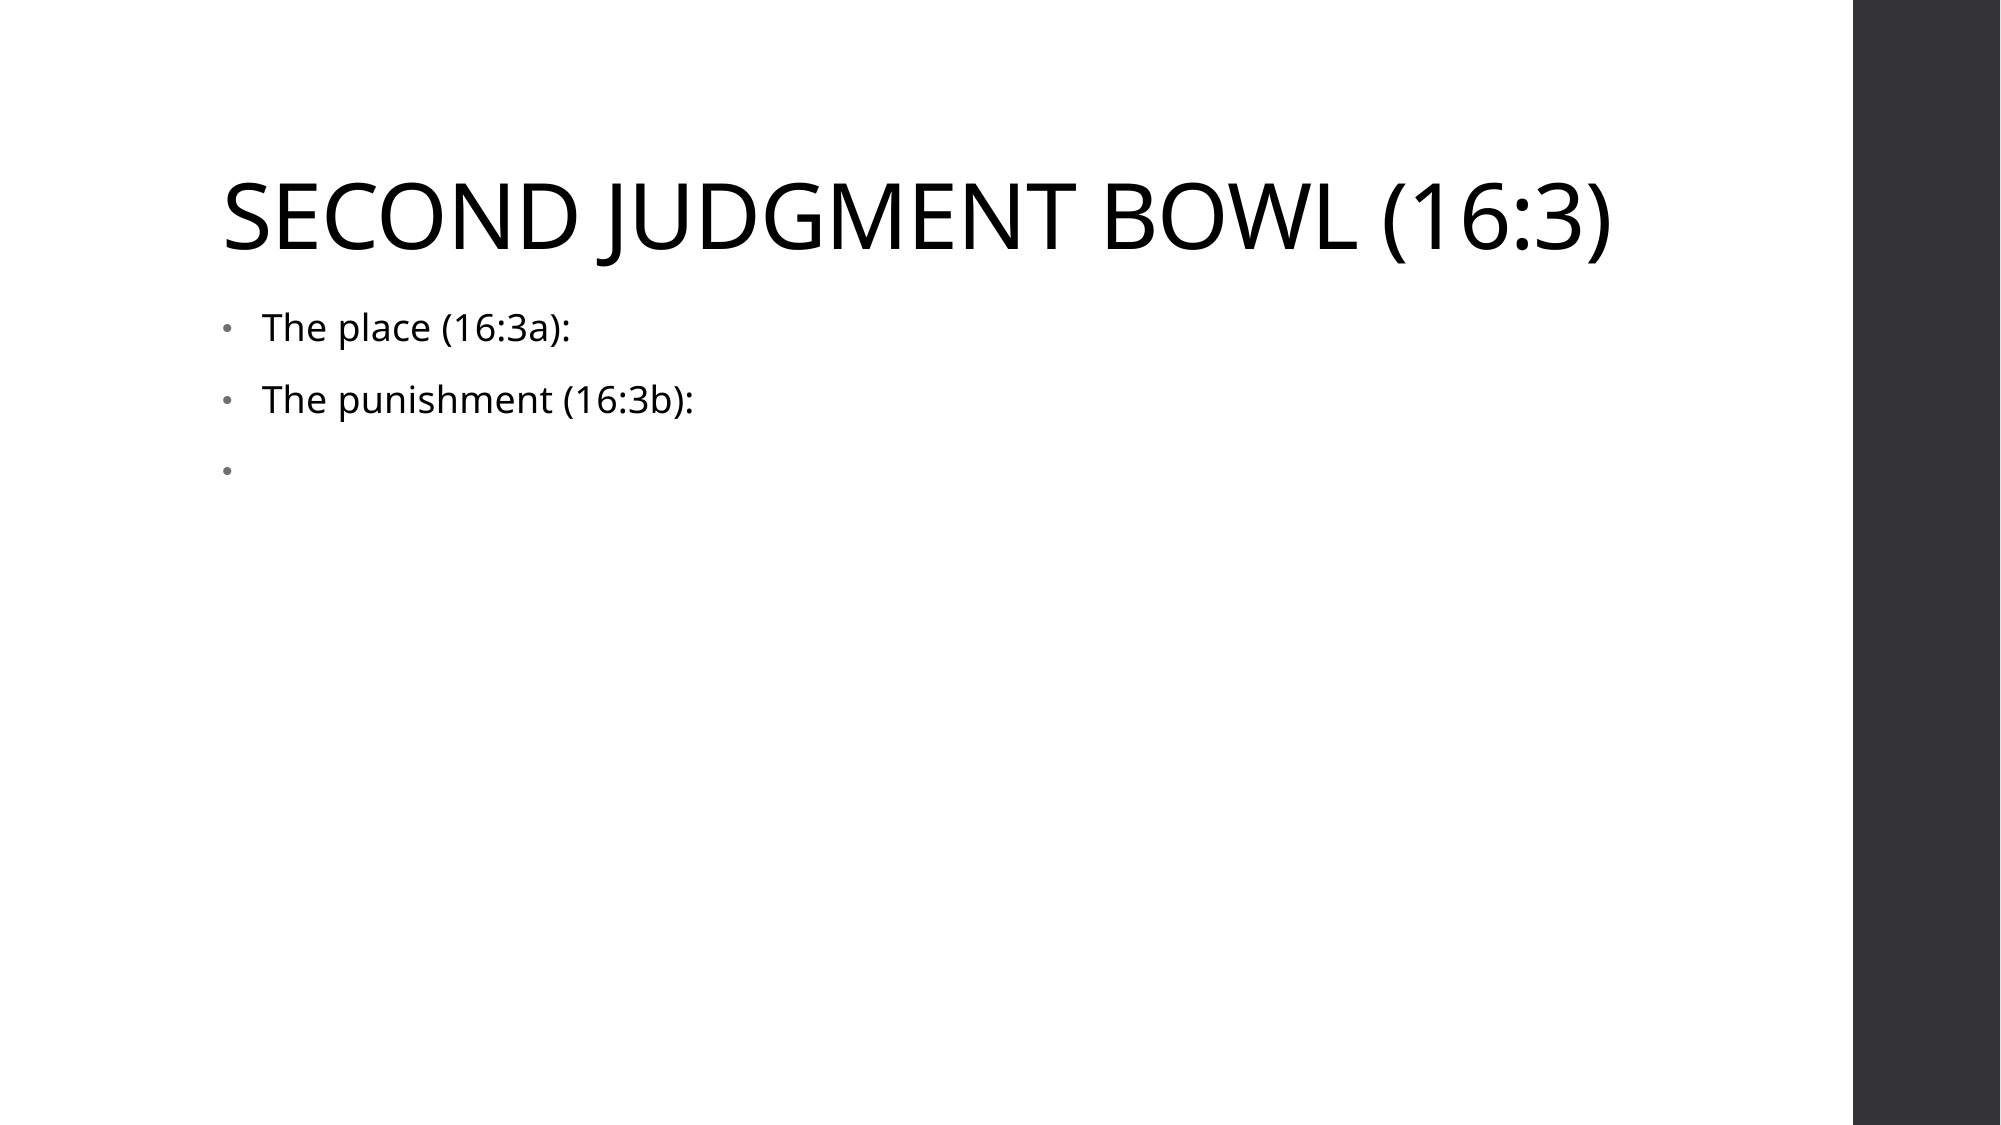

# SECOND JUDGMENT BOWL (16:3)
 The place (16:3a):
 The punishment (16:3b):